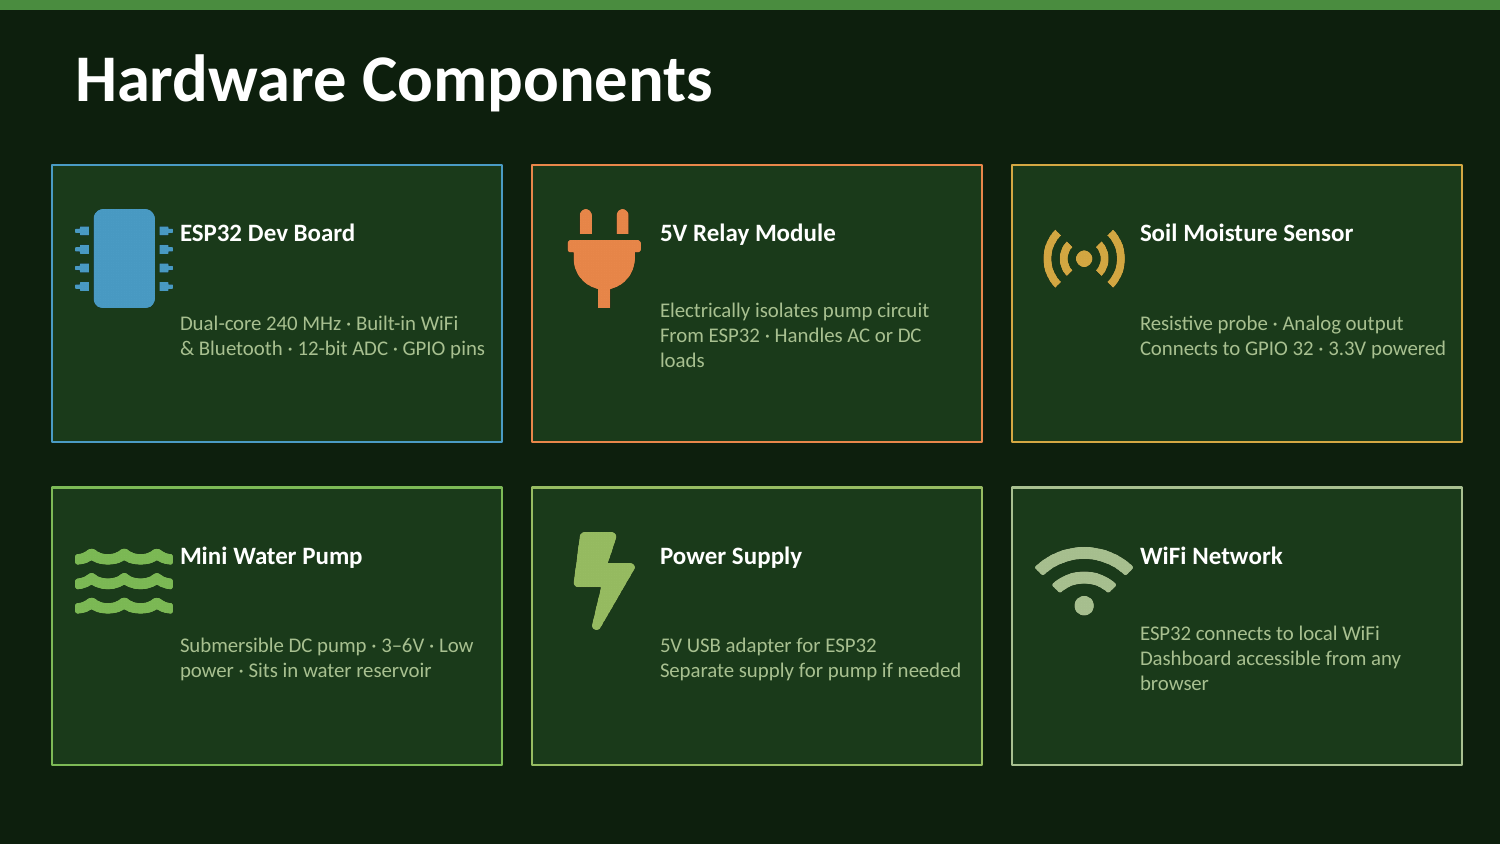

Hardware Components
ESP32 Dev Board
5V Relay Module
Soil Moisture Sensor
Dual-core 240 MHz · Built-in WiFi
& Bluetooth · 12-bit ADC · GPIO pins
Electrically isolates pump circuit
From ESP32 · Handles AC or DC loads
Resistive probe · Analog output
Connects to GPIO 32 · 3.3V powered
Mini Water Pump
Power Supply
WiFi Network
Submersible DC pump · 3–6V · Low
power · Sits in water reservoir
5V USB adapter for ESP32
Separate supply for pump if needed
ESP32 connects to local WiFi
Dashboard accessible from any browser